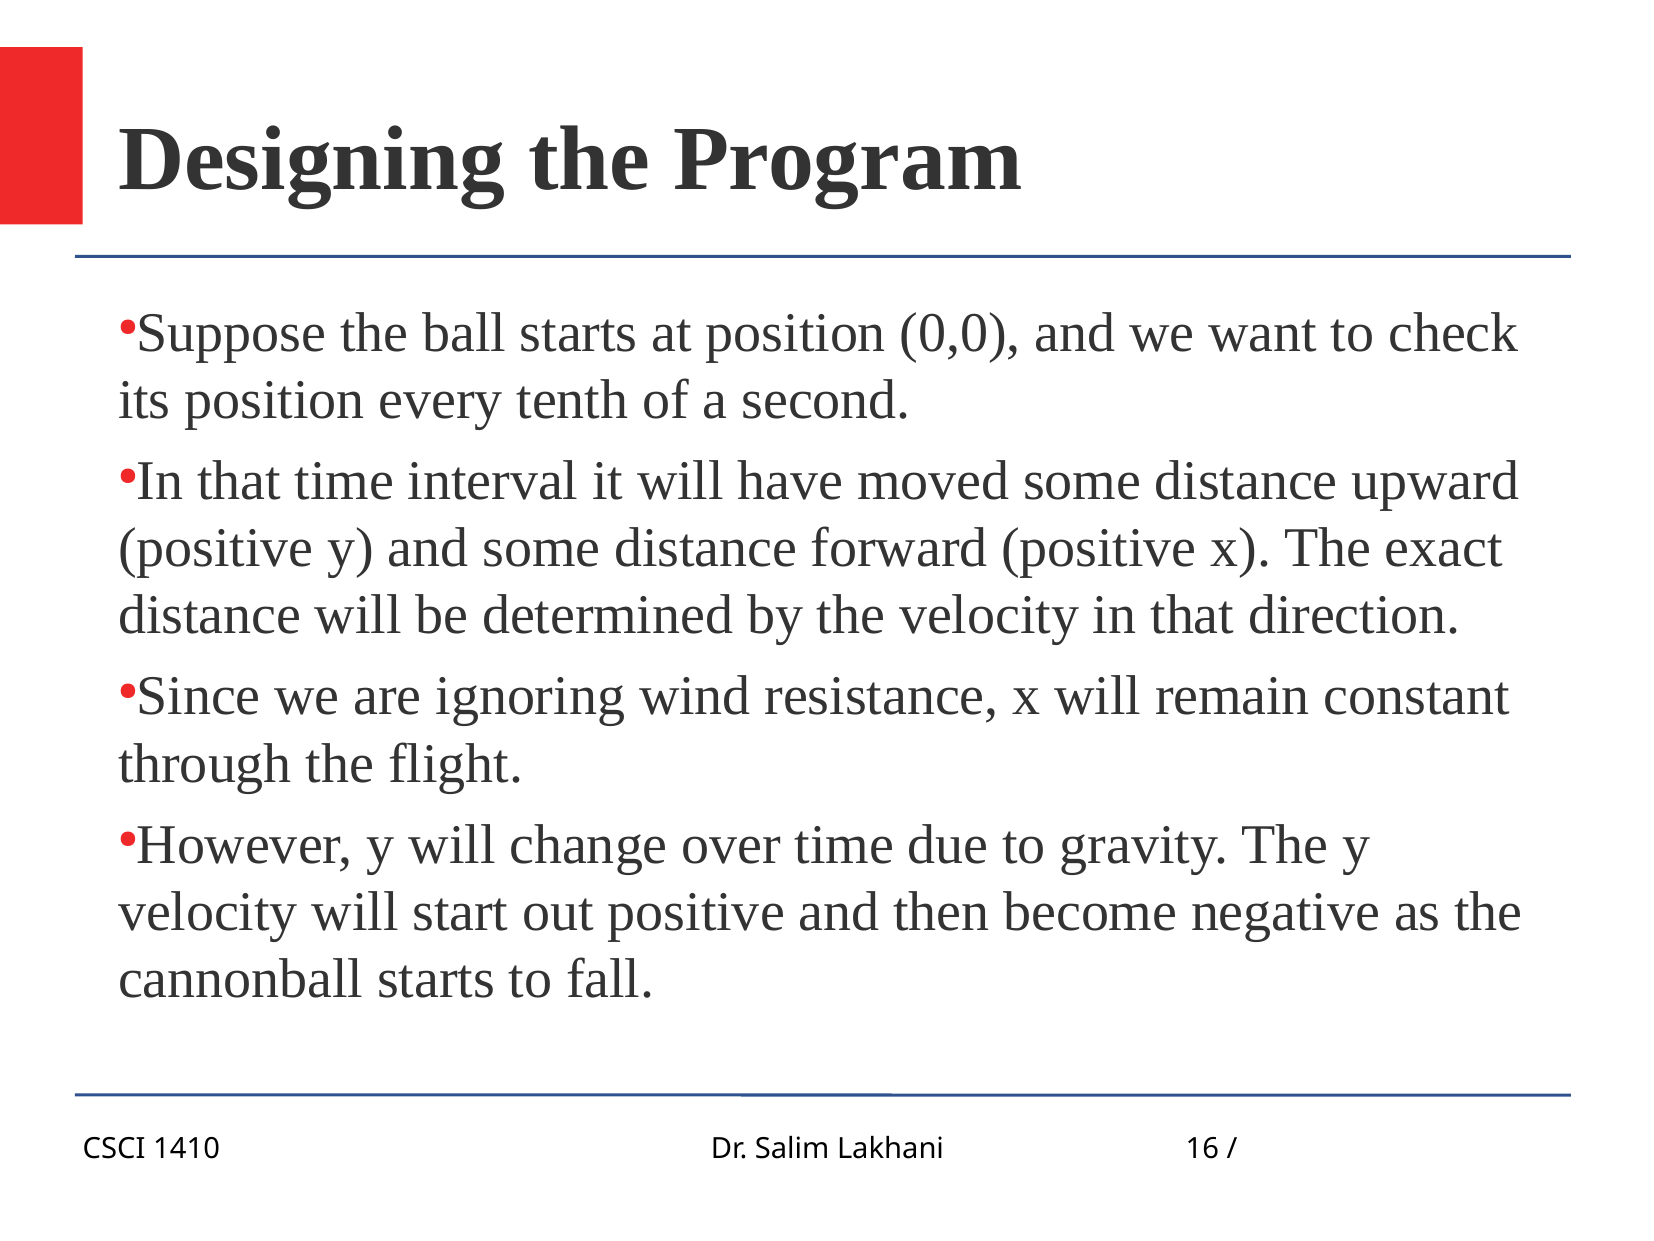

# Designing the Program
Suppose the ball starts at position (0,0), and we want to check its position every tenth of a second.
In that time interval it will have moved some distance upward (positive y) and some distance forward (positive x). The exact distance will be determined by the velocity in that direction.
Since we are ignoring wind resistance, x will remain constant through the flight.
However, y will change over time due to gravity. The y velocity will start out positive and then become negative as the cannonball starts to fall.
CSCI 1410
Dr. Salim Lakhani
15 /